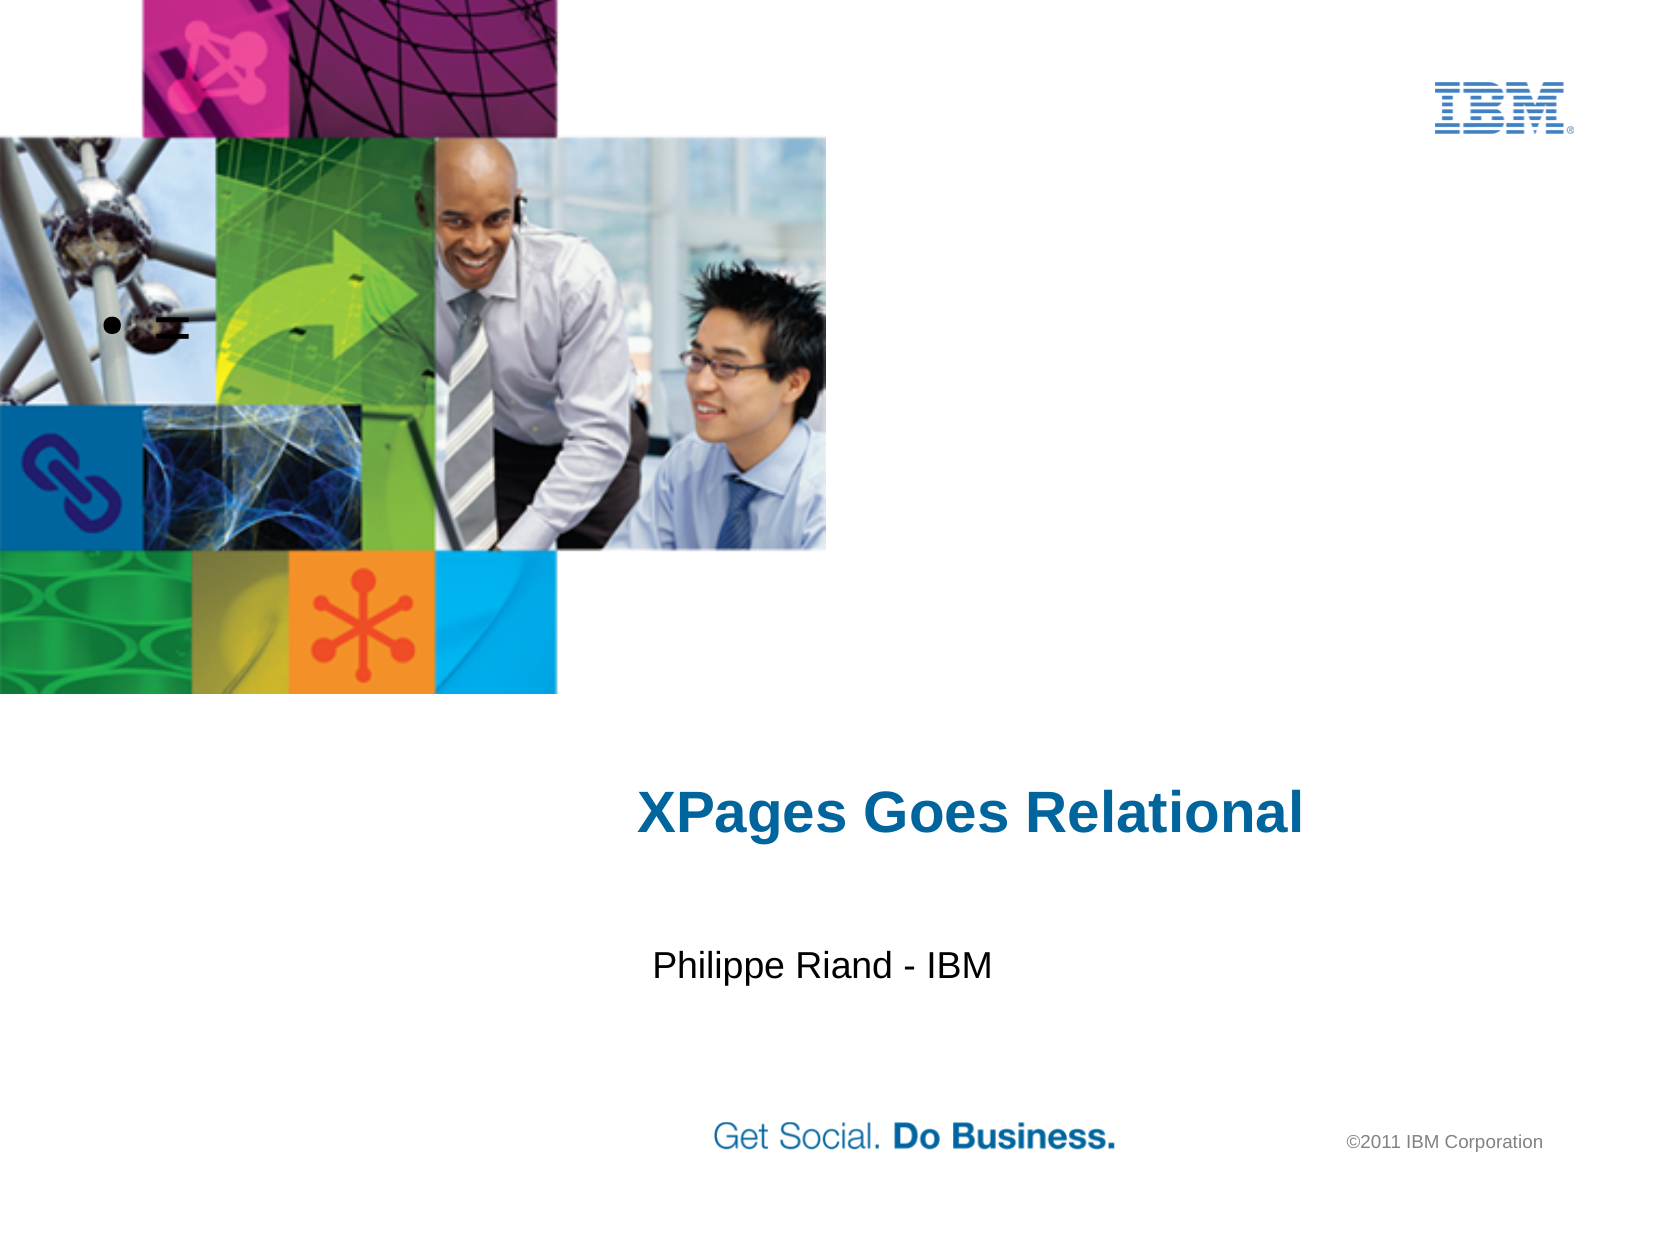

=
# XPages Goes Relational
Philippe Riand - IBM